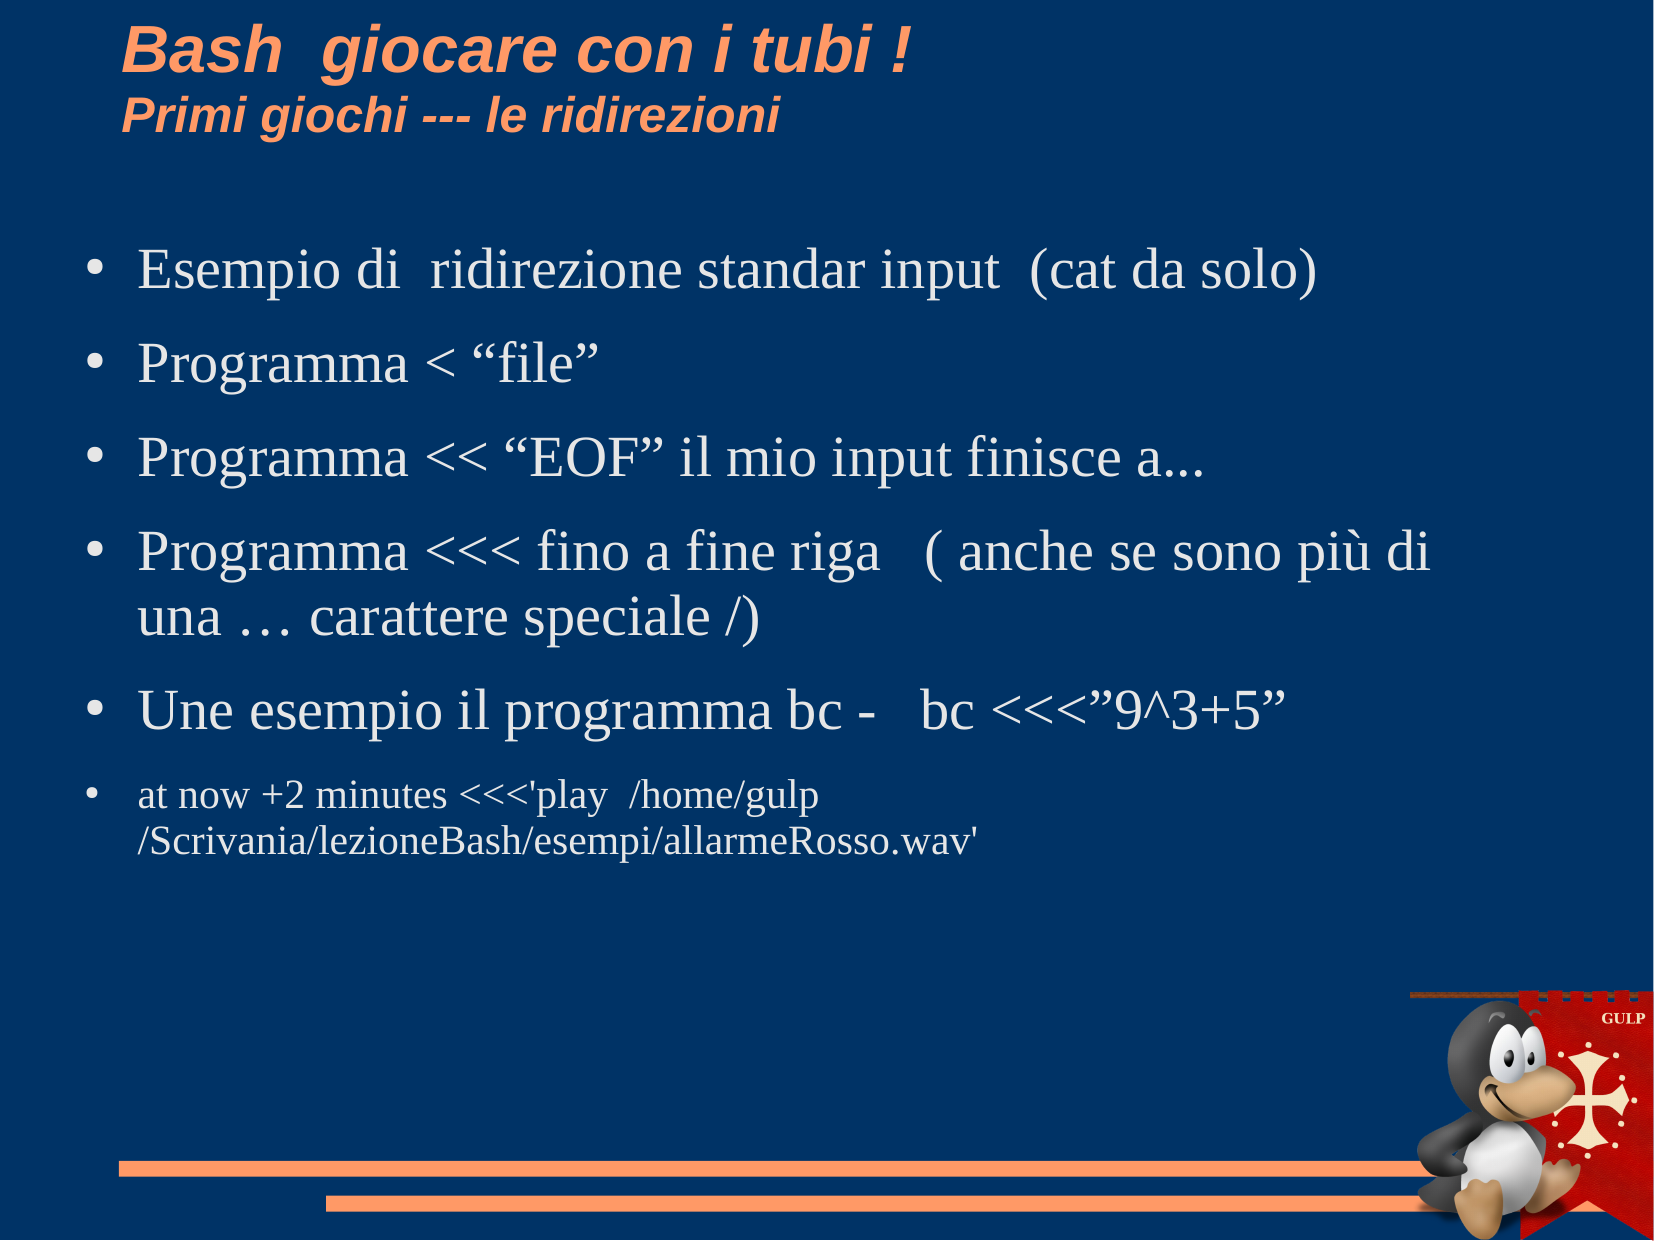

# Bash giocare con i tubi ! Primi giochi --- le ridirezioni
Esempio di ridirezione standar input (cat da solo)
Programma < “file”
Programma << “EOF” il mio input finisce a...
Programma <<< fino a fine riga ( anche se sono più di una … carattere speciale /)
Une esempio il programma bc - bc <<<”9^3+5”
at now +2 minutes <<<'play /home/gulp /Scrivania/lezioneBash/esempi/allarmeRosso.wav'